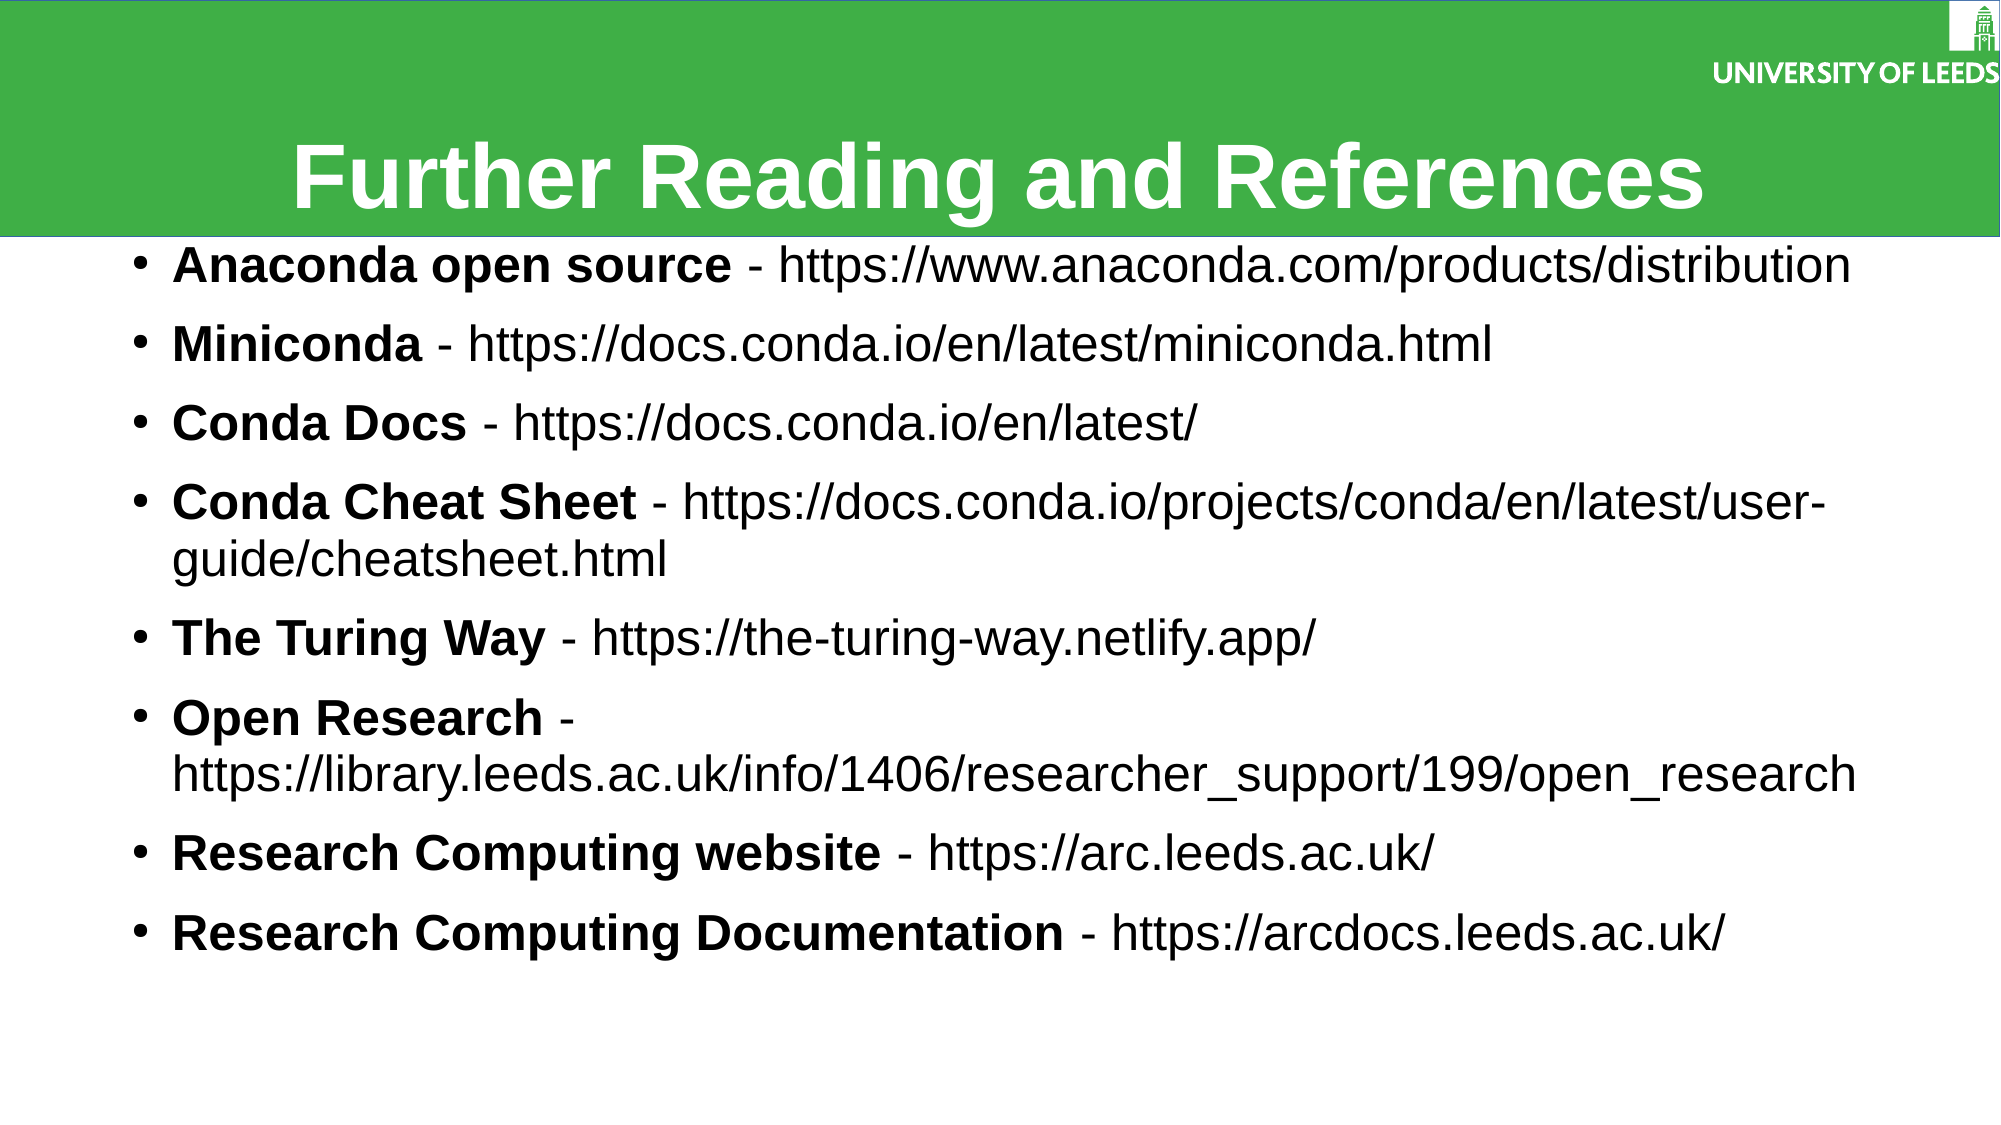

# Further Reading and References
Anaconda open source - https://www.anaconda.com/products/distribution
Miniconda - https://docs.conda.io/en/latest/miniconda.html
Conda Docs - https://docs.conda.io/en/latest/
Conda Cheat Sheet - https://docs.conda.io/projects/conda/en/latest/user-guide/cheatsheet.html
The Turing Way - https://the-turing-way.netlify.app/
Open Research - https://library.leeds.ac.uk/info/1406/researcher_support/199/open_research
Research Computing website - https://arc.leeds.ac.uk/
Research Computing Documentation - https://arcdocs.leeds.ac.uk/